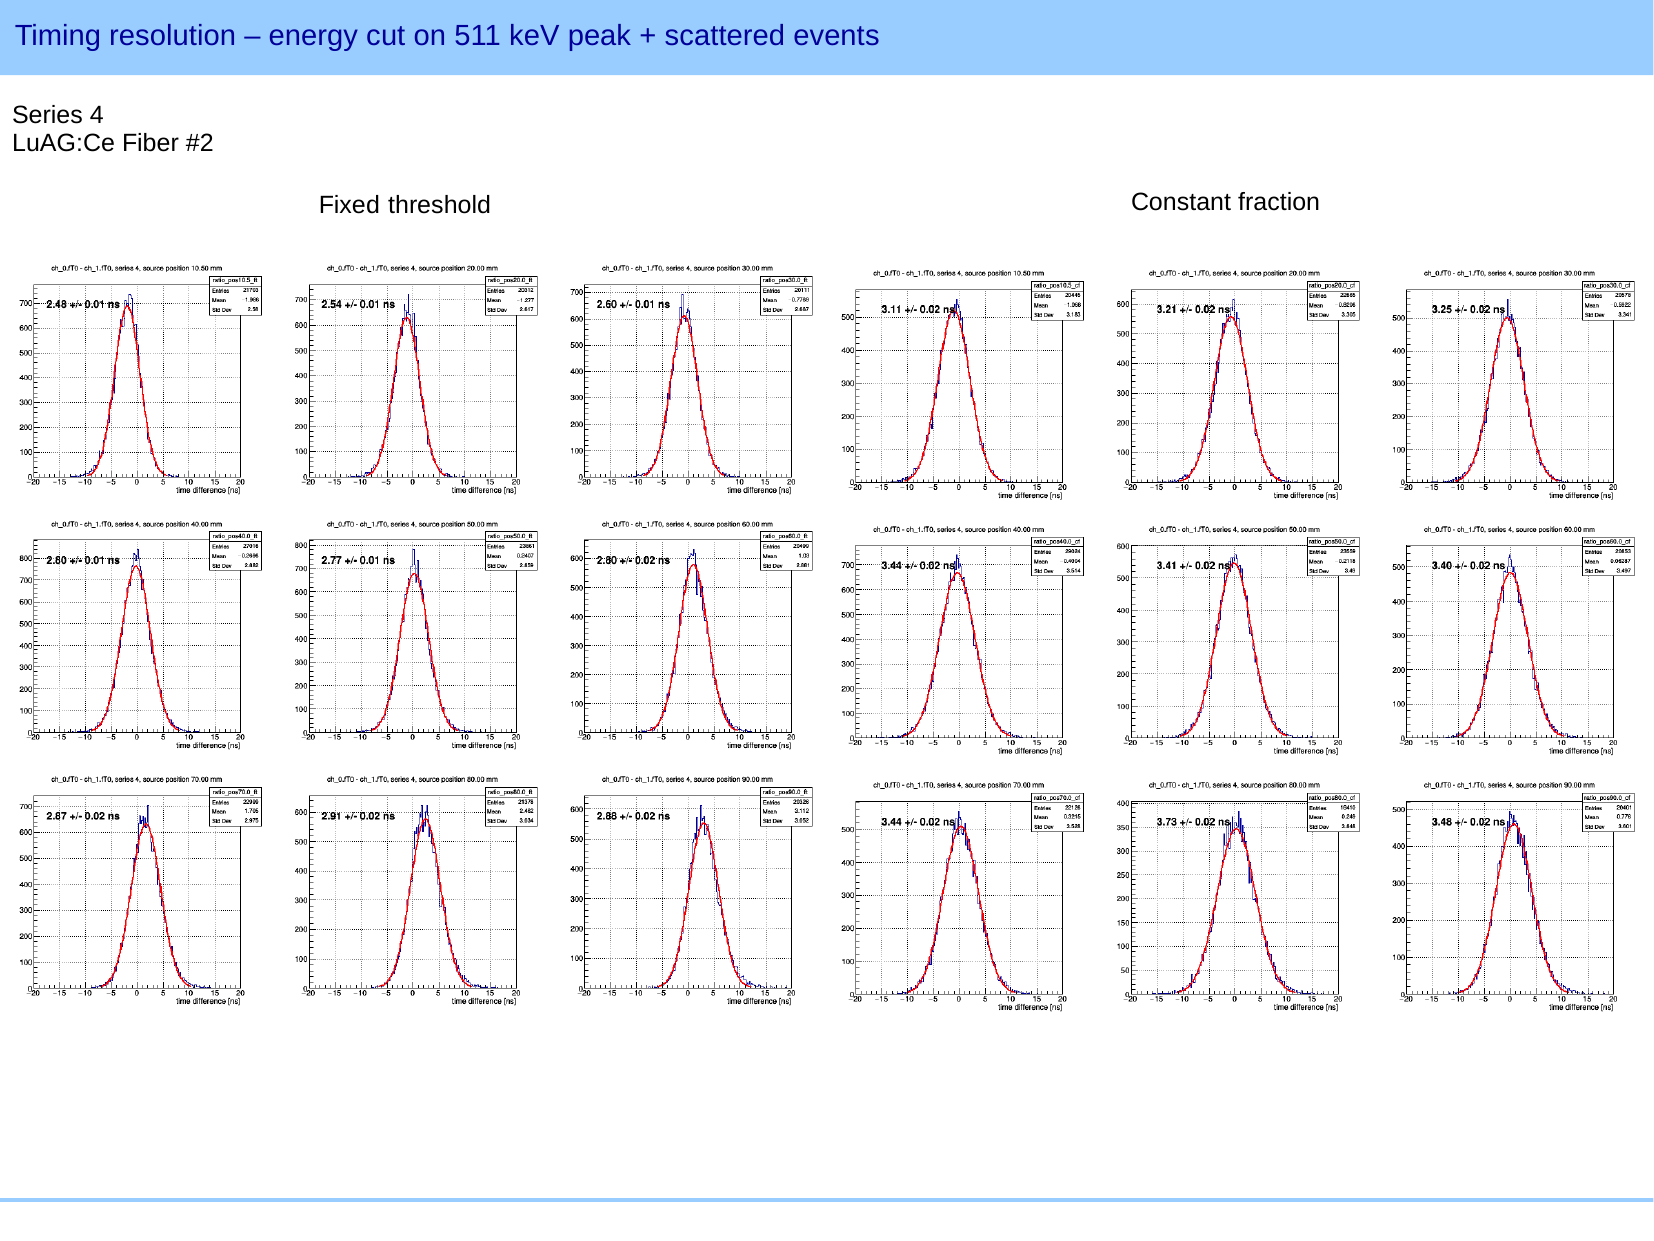

Timing resolution – energy cut on 511 keV peak + scattered events
Series 4
LuAG:Ce Fiber #2
Fixed threshold
Constant fraction